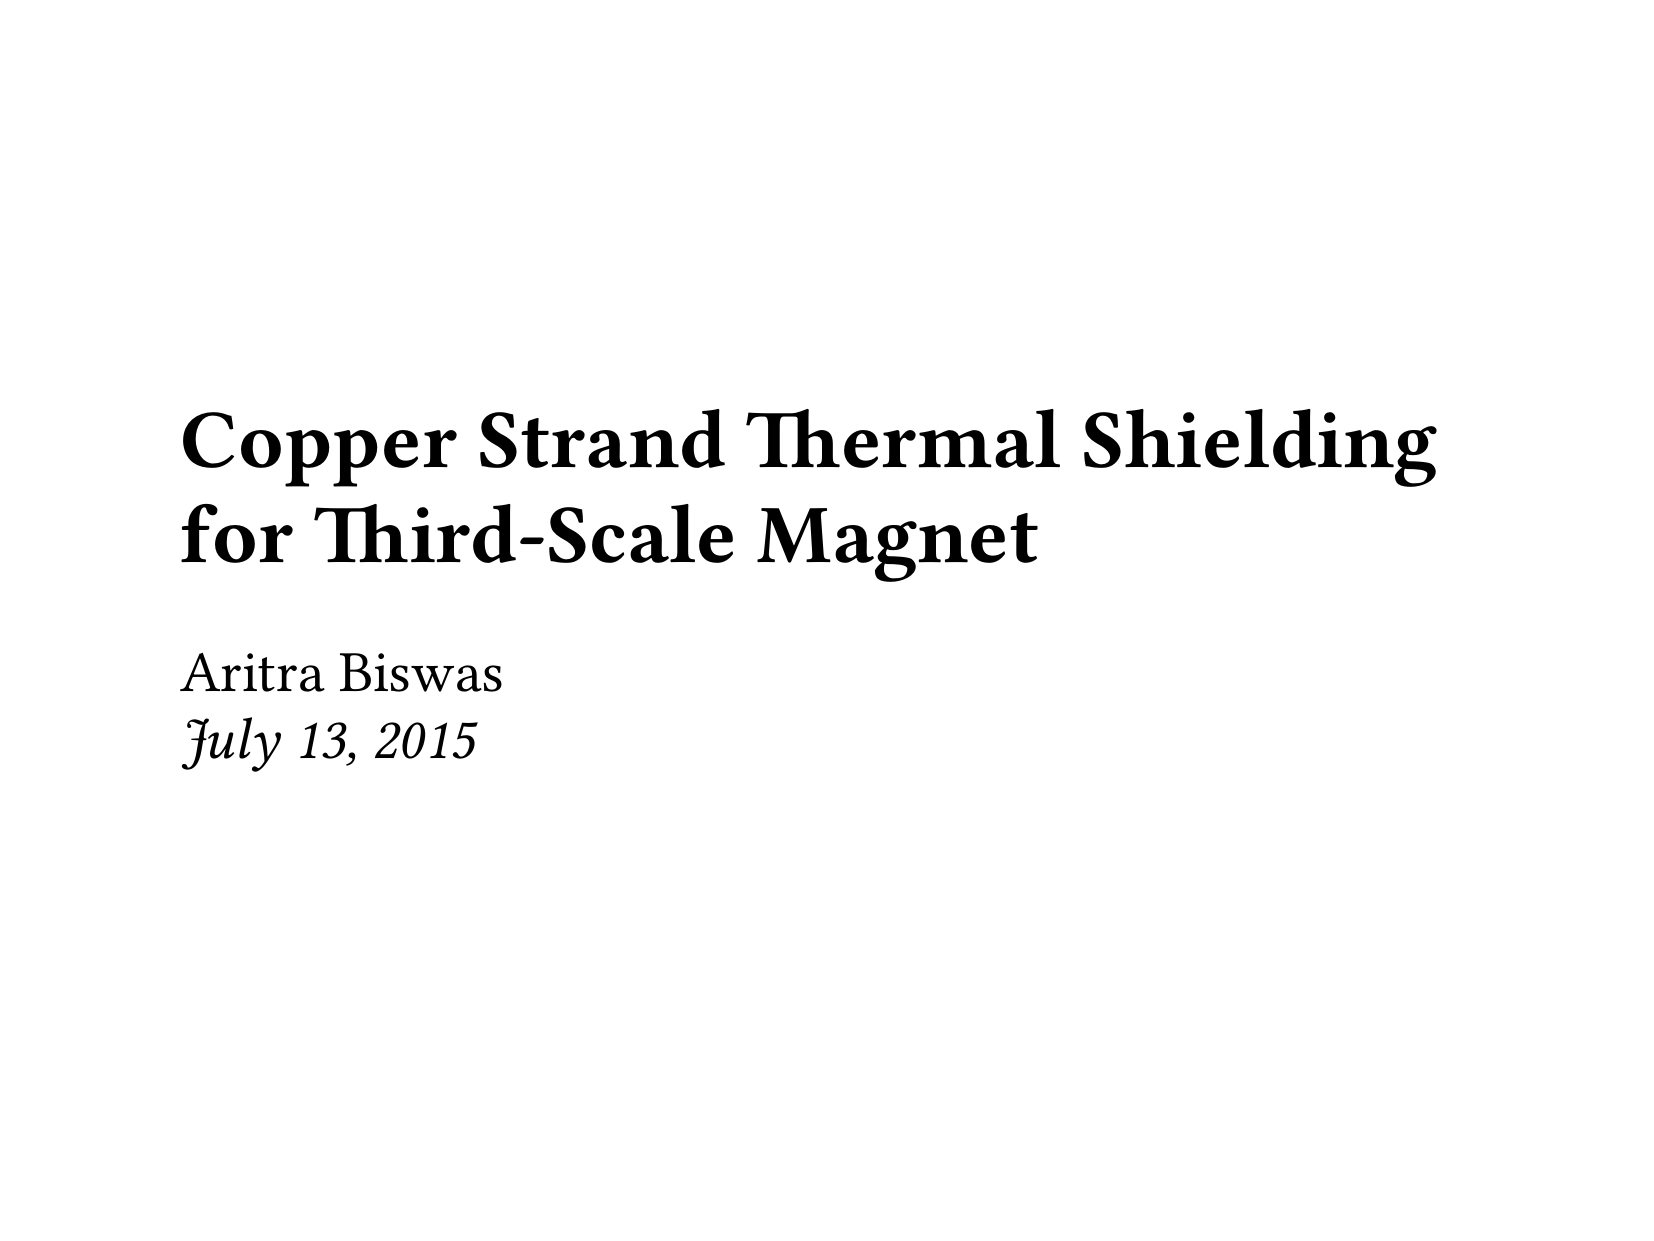

# Copper Strand Thermal Shielding
for Third-Scale Magnet
Aritra Biswas
July 13, 2015